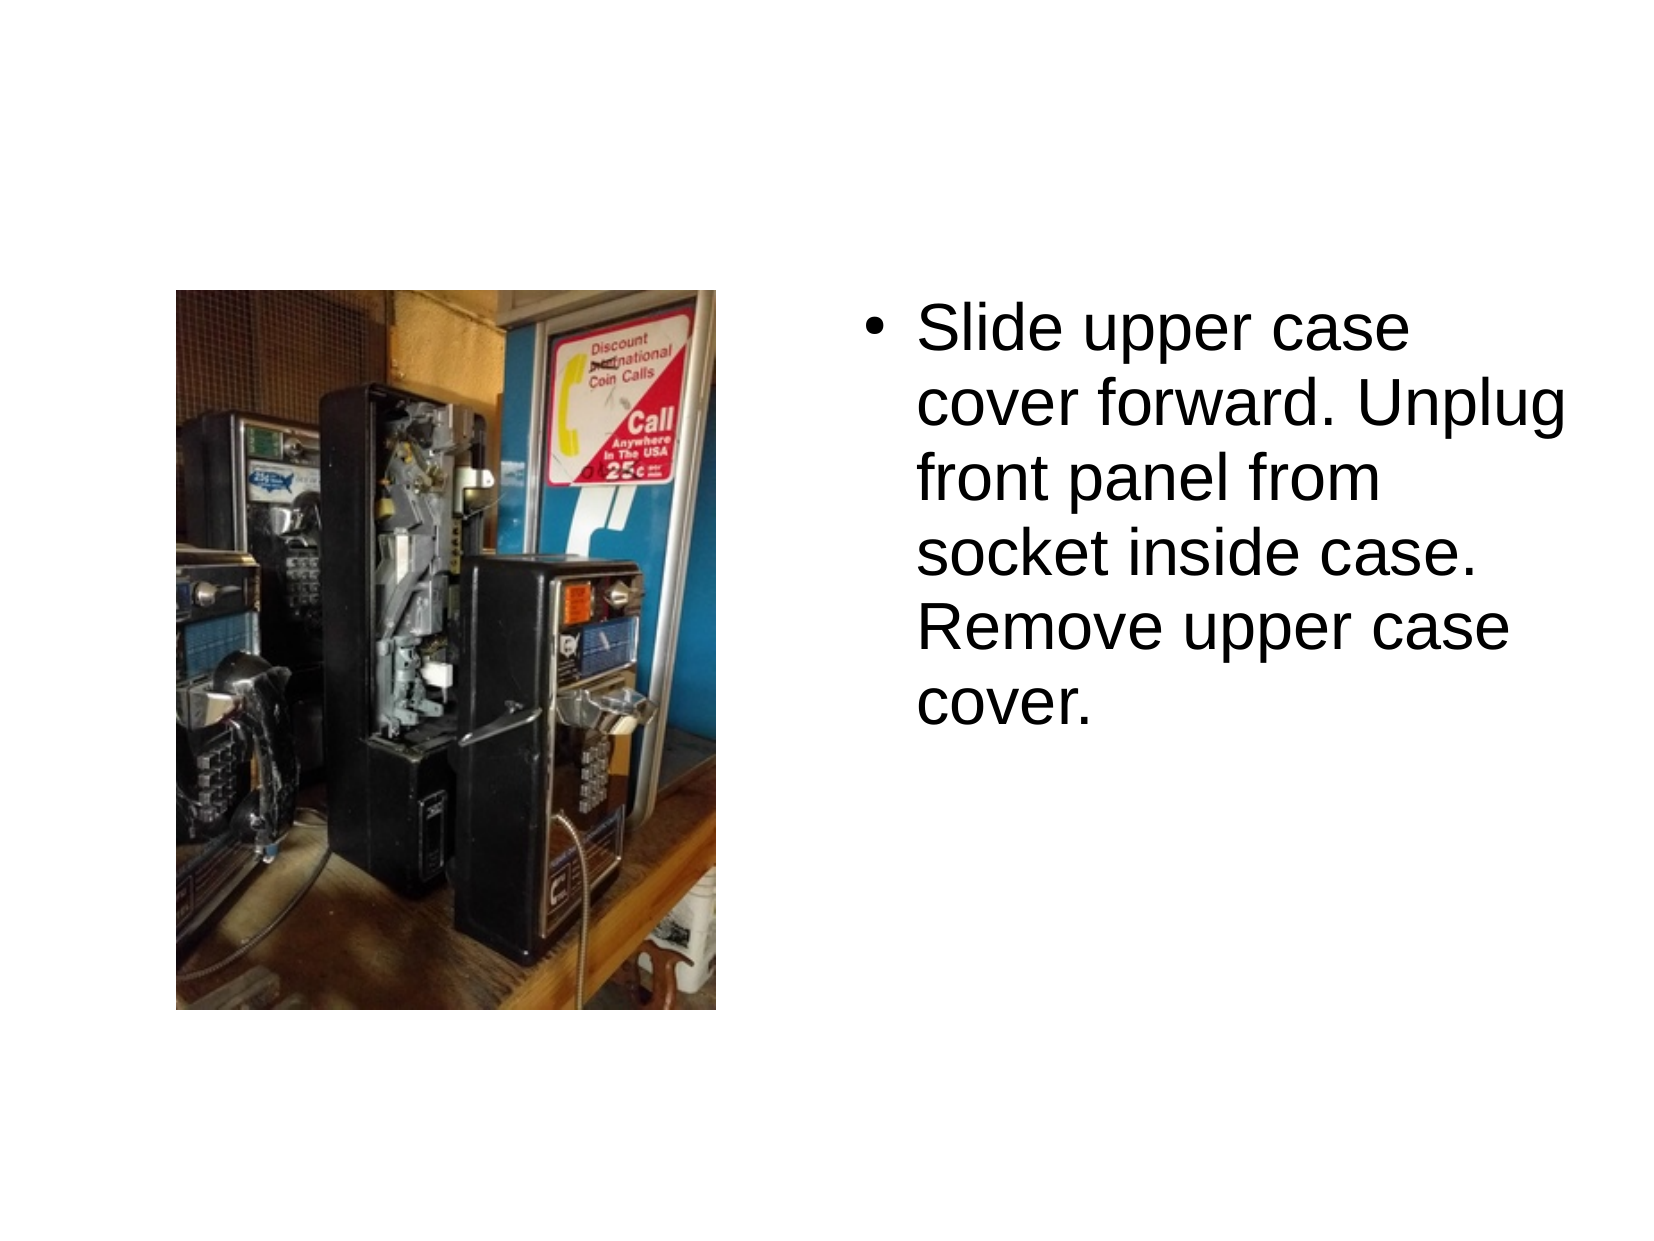

#
Slide upper case cover forward. Unplug front panel from socket inside case. Remove upper case cover.